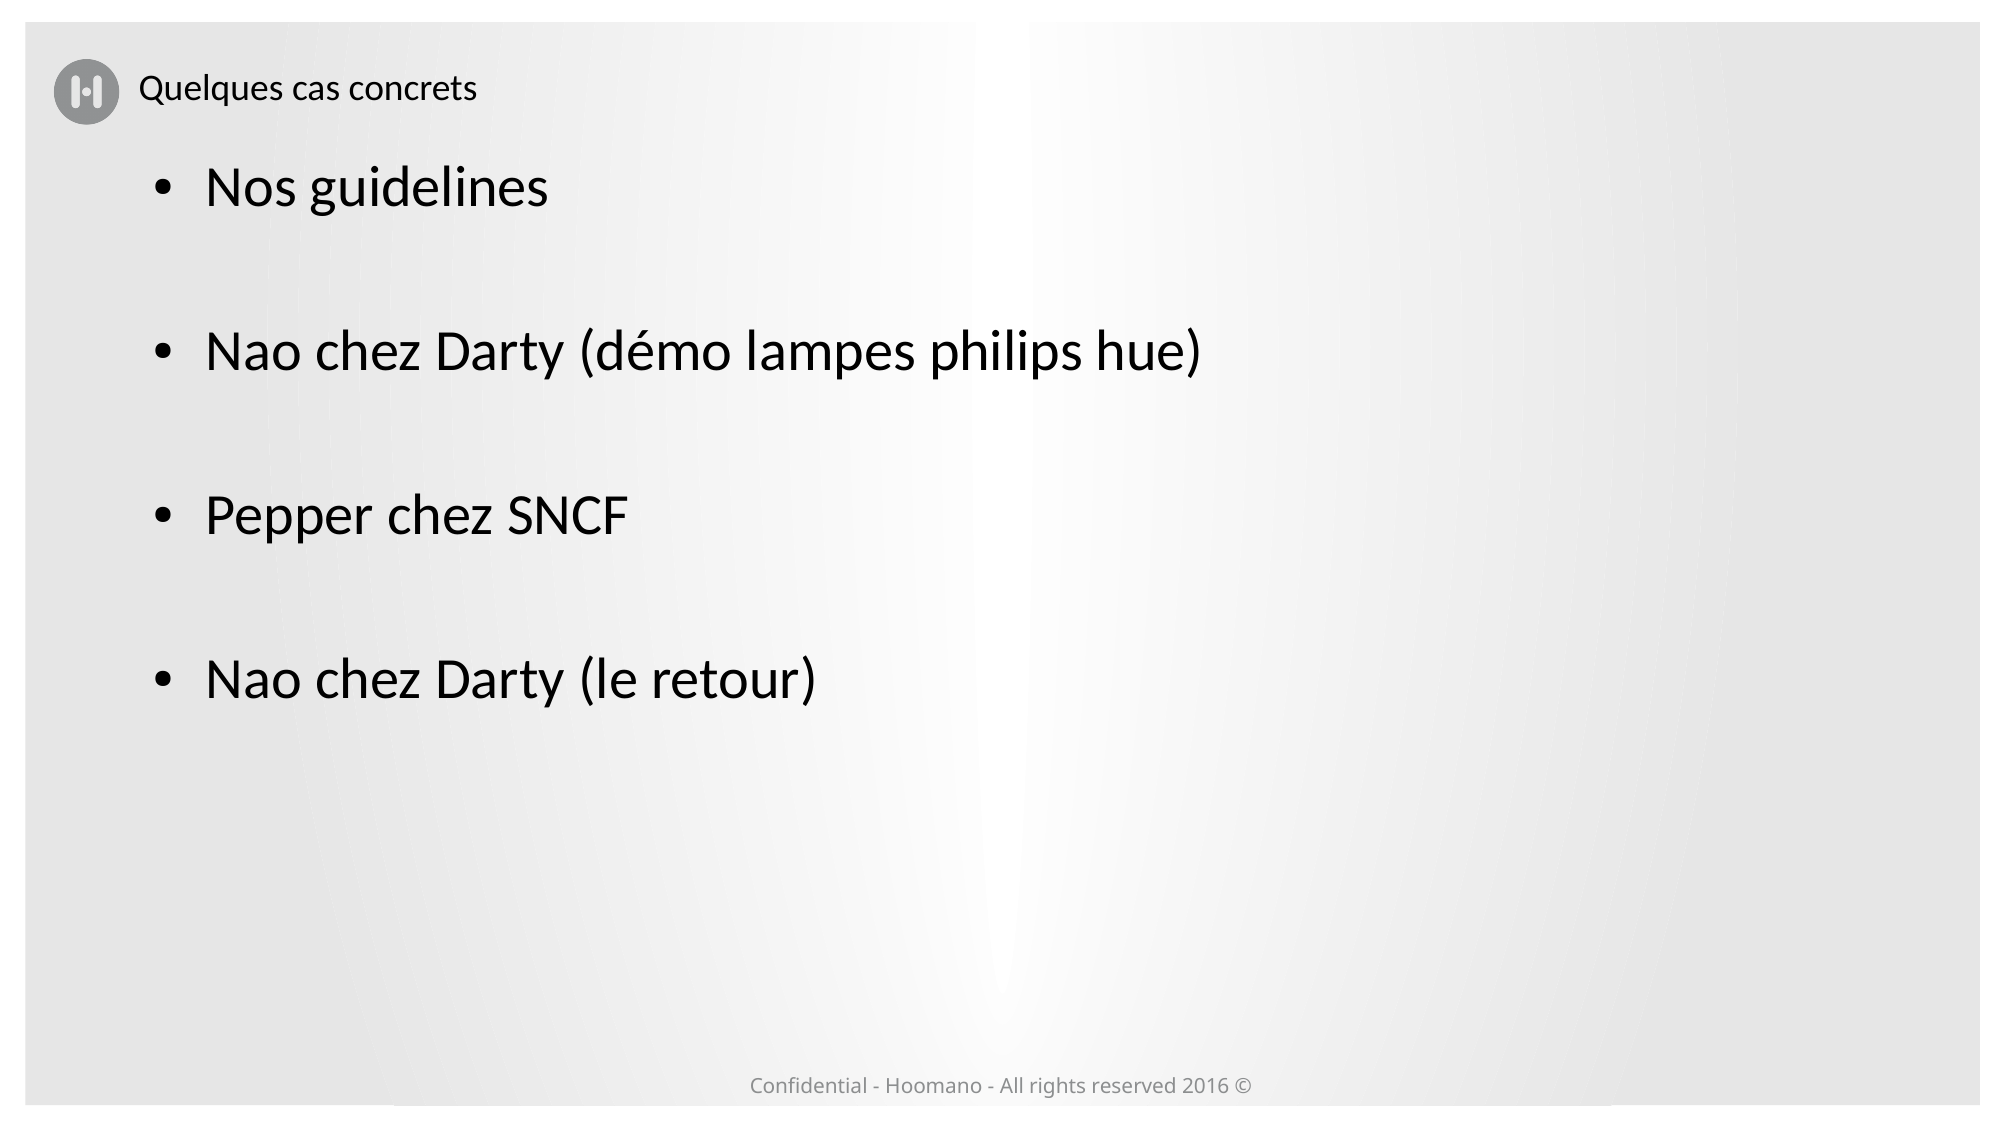

# Quelques cas concrets
Nos guidelines
Nao chez Darty (démo lampes philips hue)
Pepper chez SNCF
Nao chez Darty (le retour)